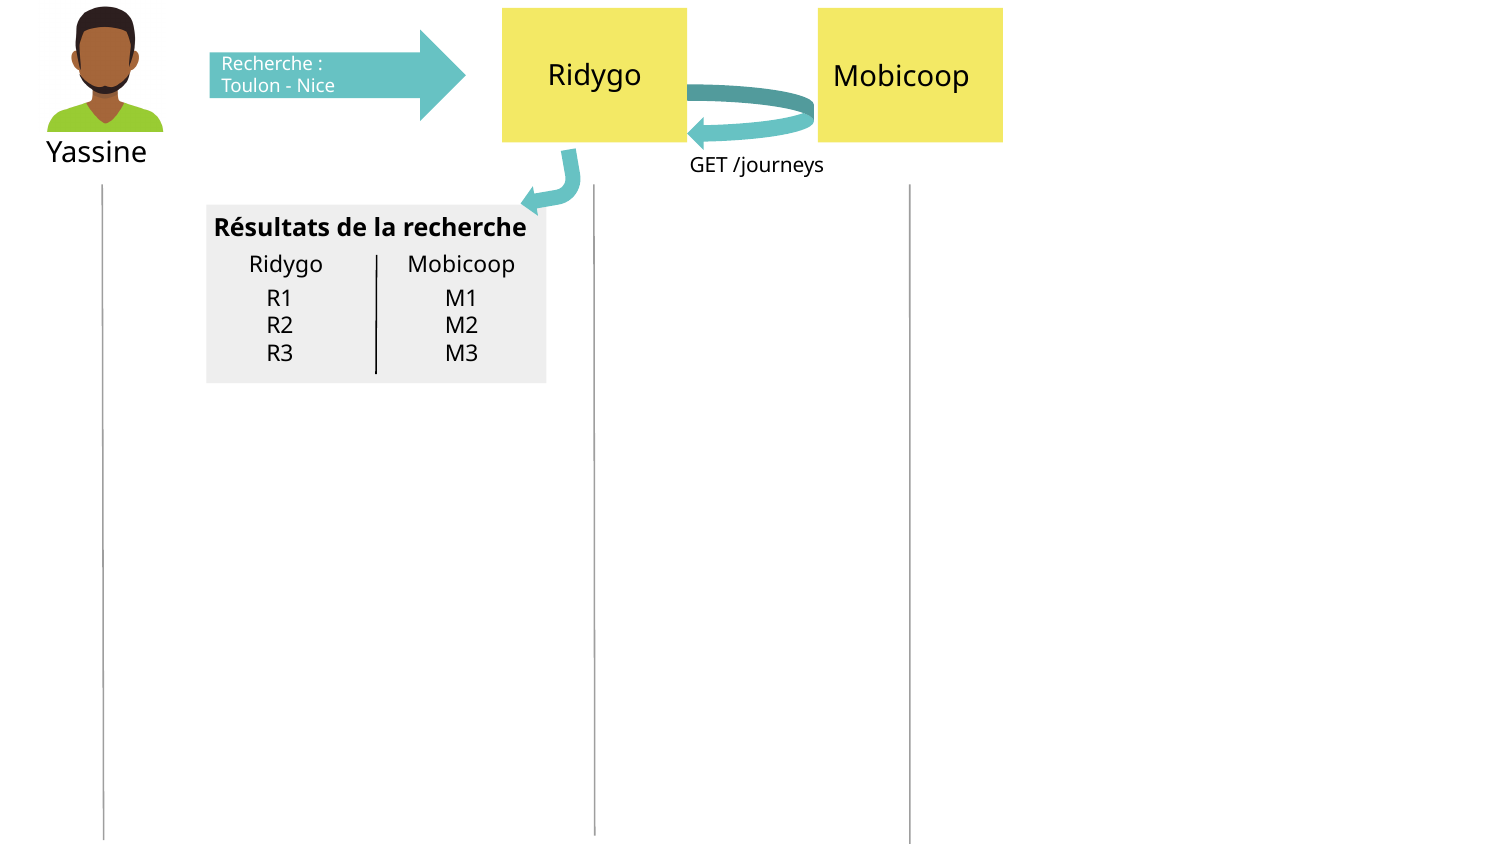

Recherche :
Toulon - Nice
Ridygo
Mobicoop
Yassine
GET /journeys
Résultats de la recherche
Ridygo
Mobicoop
R1
R2
R3
M1
M2
M3